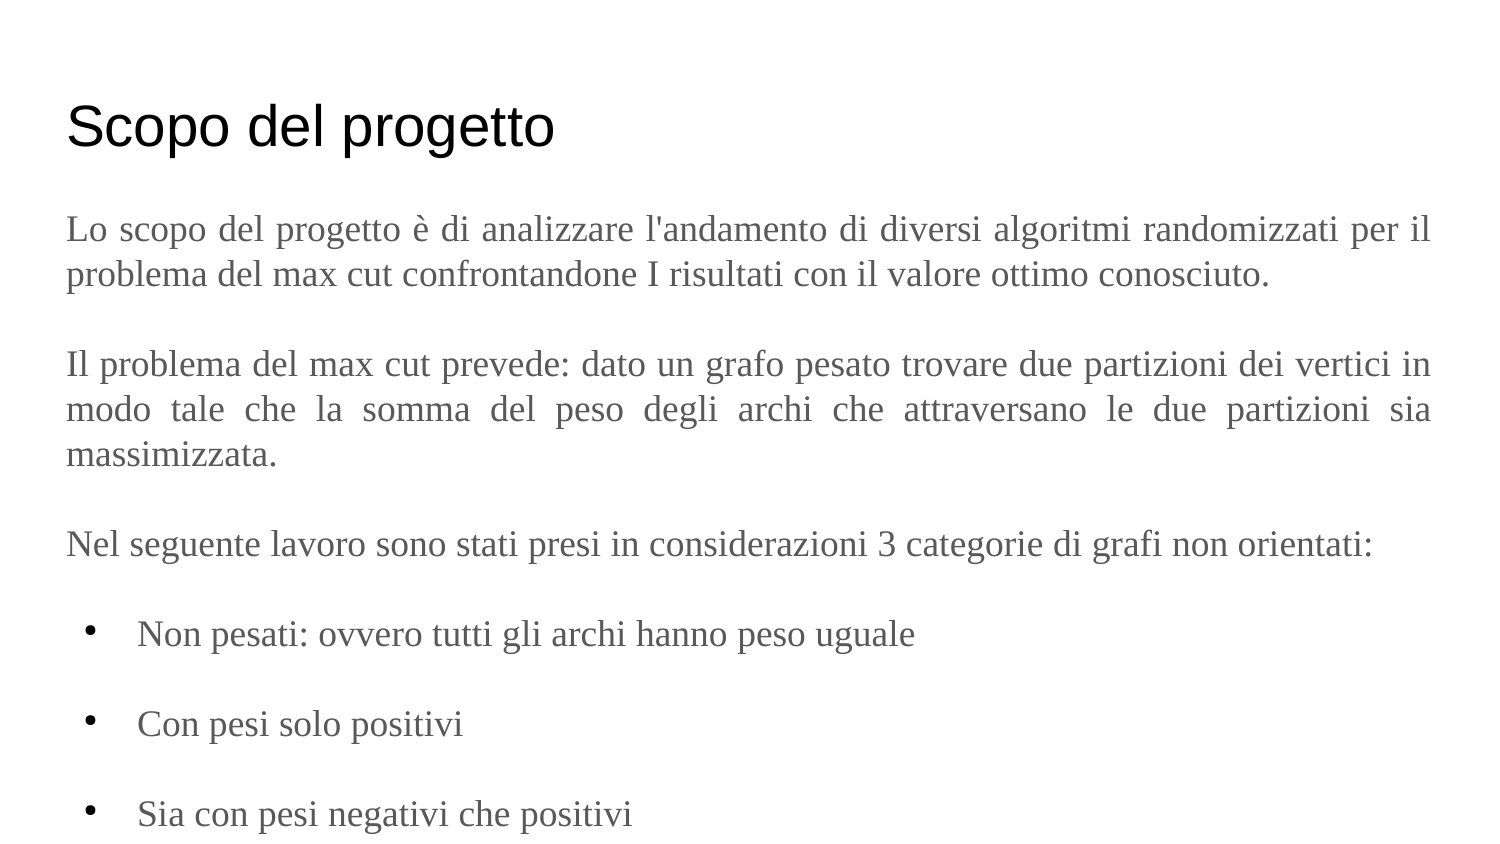

# Scopo del progetto
Lo scopo del progetto è di analizzare l'andamento di diversi algoritmi randomizzati per il problema del max cut confrontandone I risultati con il valore ottimo conosciuto.
Il problema del max cut prevede: dato un grafo pesato trovare due partizioni dei vertici in modo tale che la somma del peso degli archi che attraversano le due partizioni sia massimizzata.
Nel seguente lavoro sono stati presi in considerazioni 3 categorie di grafi non orientati:
Non pesati: ovvero tutti gli archi hanno peso uguale
Con pesi solo positivi
Sia con pesi negativi che positivi